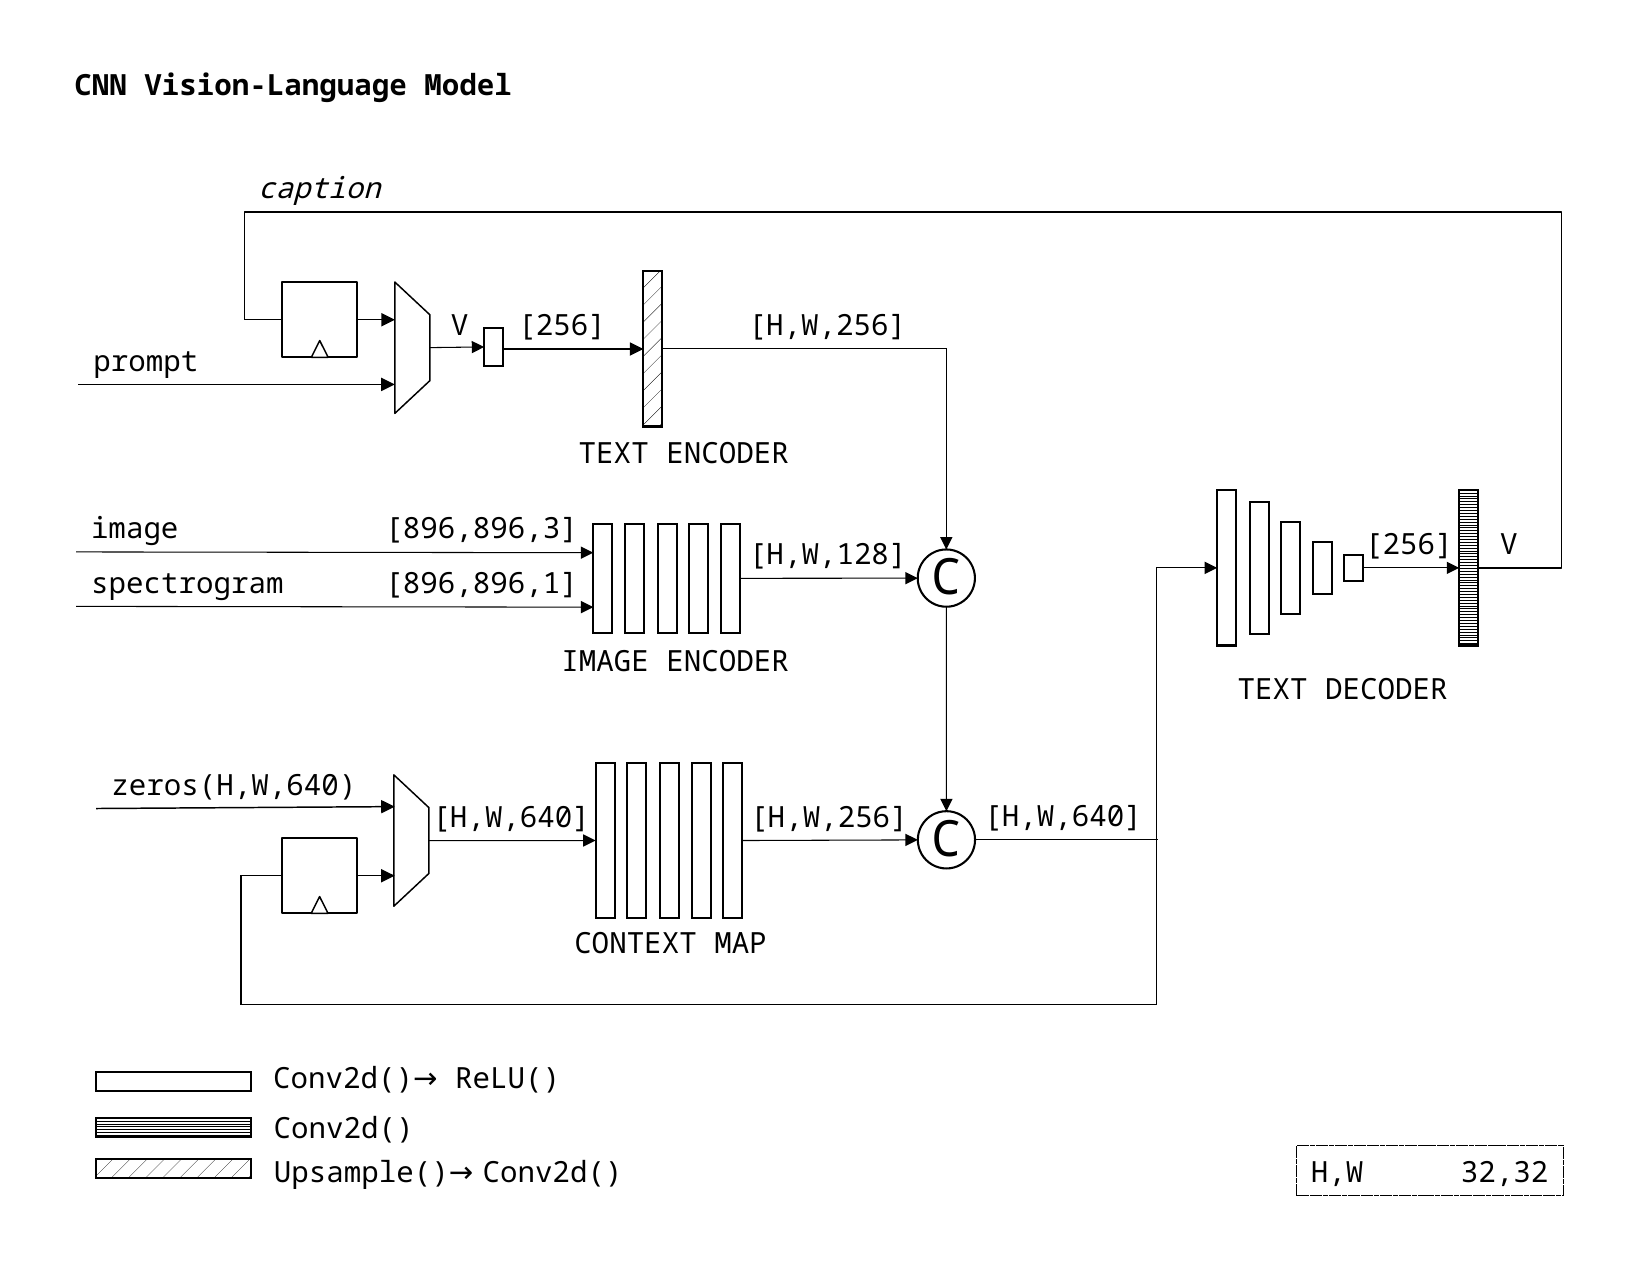

CNN Vision-Language Model
caption
[H,W,256]
V
[256]
prompt
 TEXT ENCODER
image
[896,896,3]
[256]
V
[H,W,128]
C
spectrogram
[896,896,1]
IMAGE ENCODER
 TEXT DECODER
zeros(H,W,640)
[H,W,640]
[H,W,256]
[H,W,640]
C
CONTEXT MAP
Conv2d()→ ReLU()
Conv2d()
Upsample()→ Conv2d()
H,W	32,32